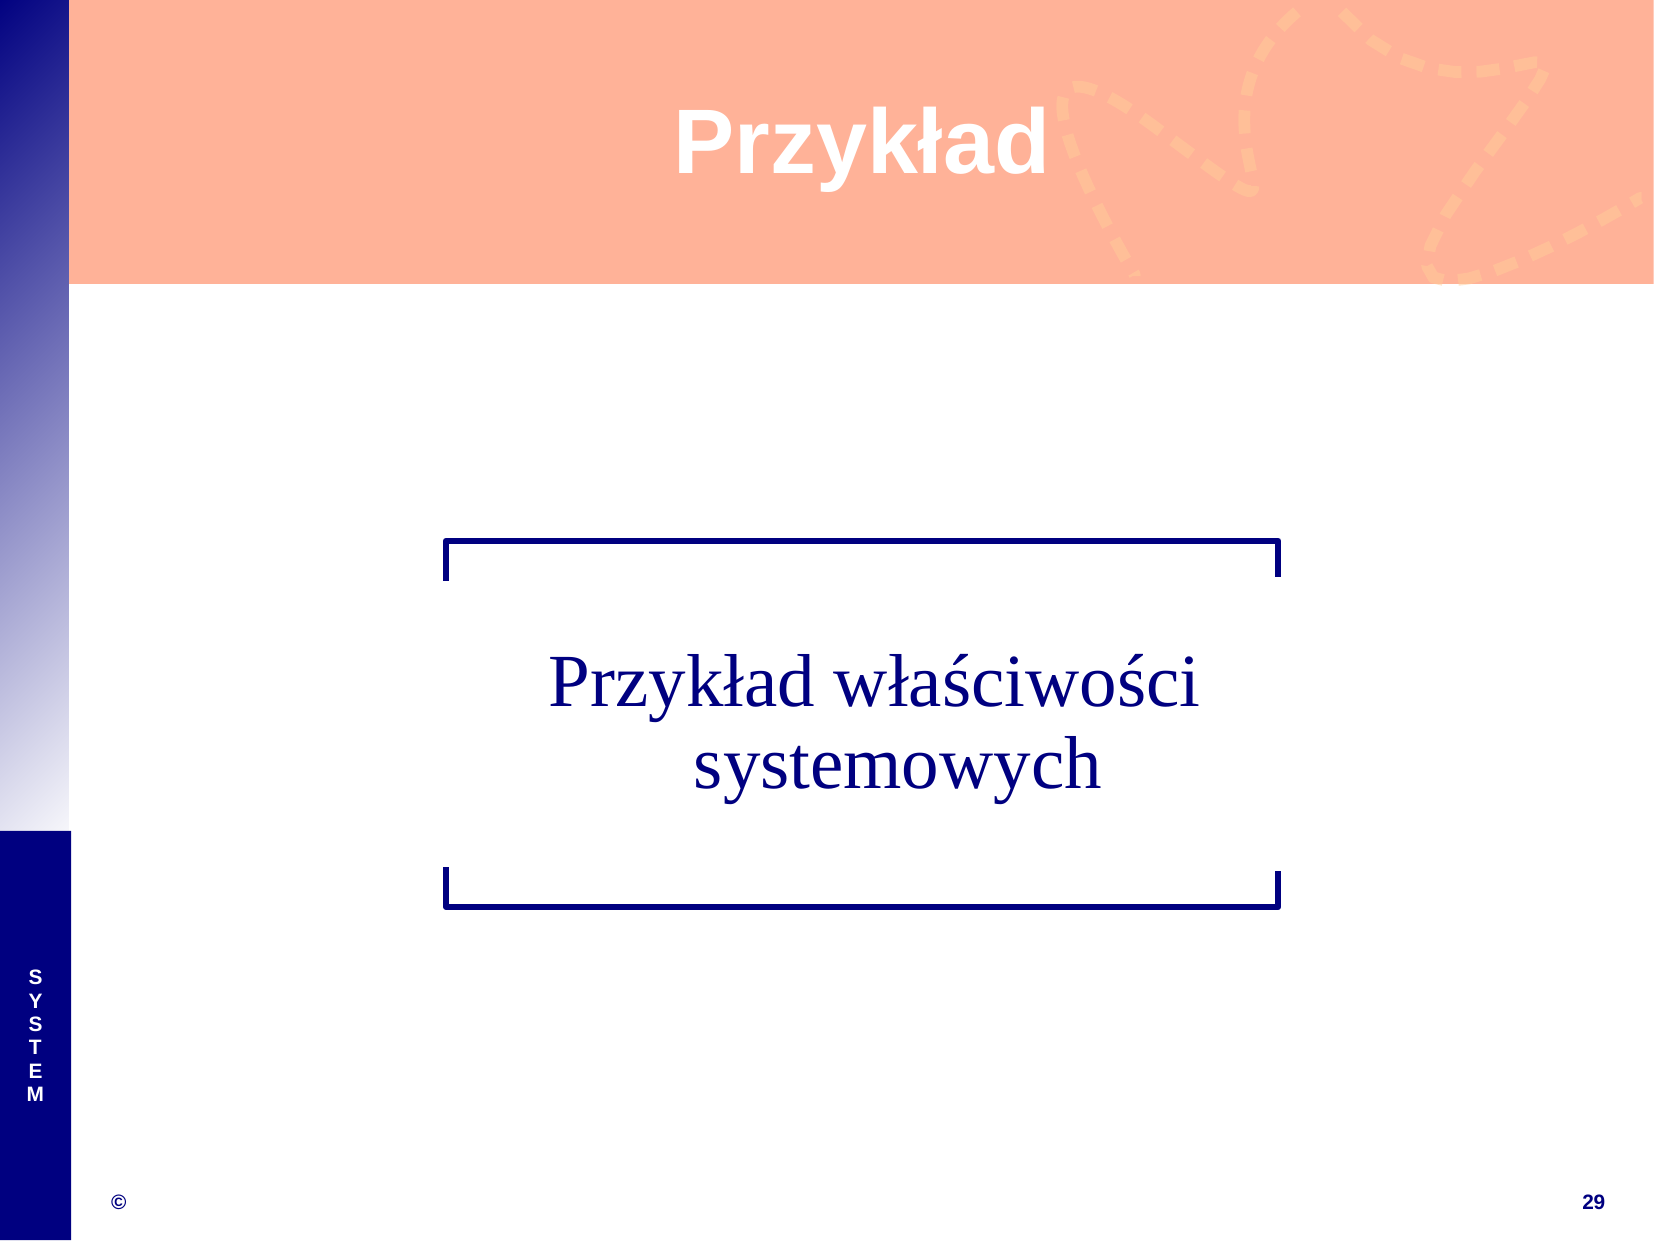

# Przykład
Przykład właściwości systemowych
S
Y
S
T
E
M